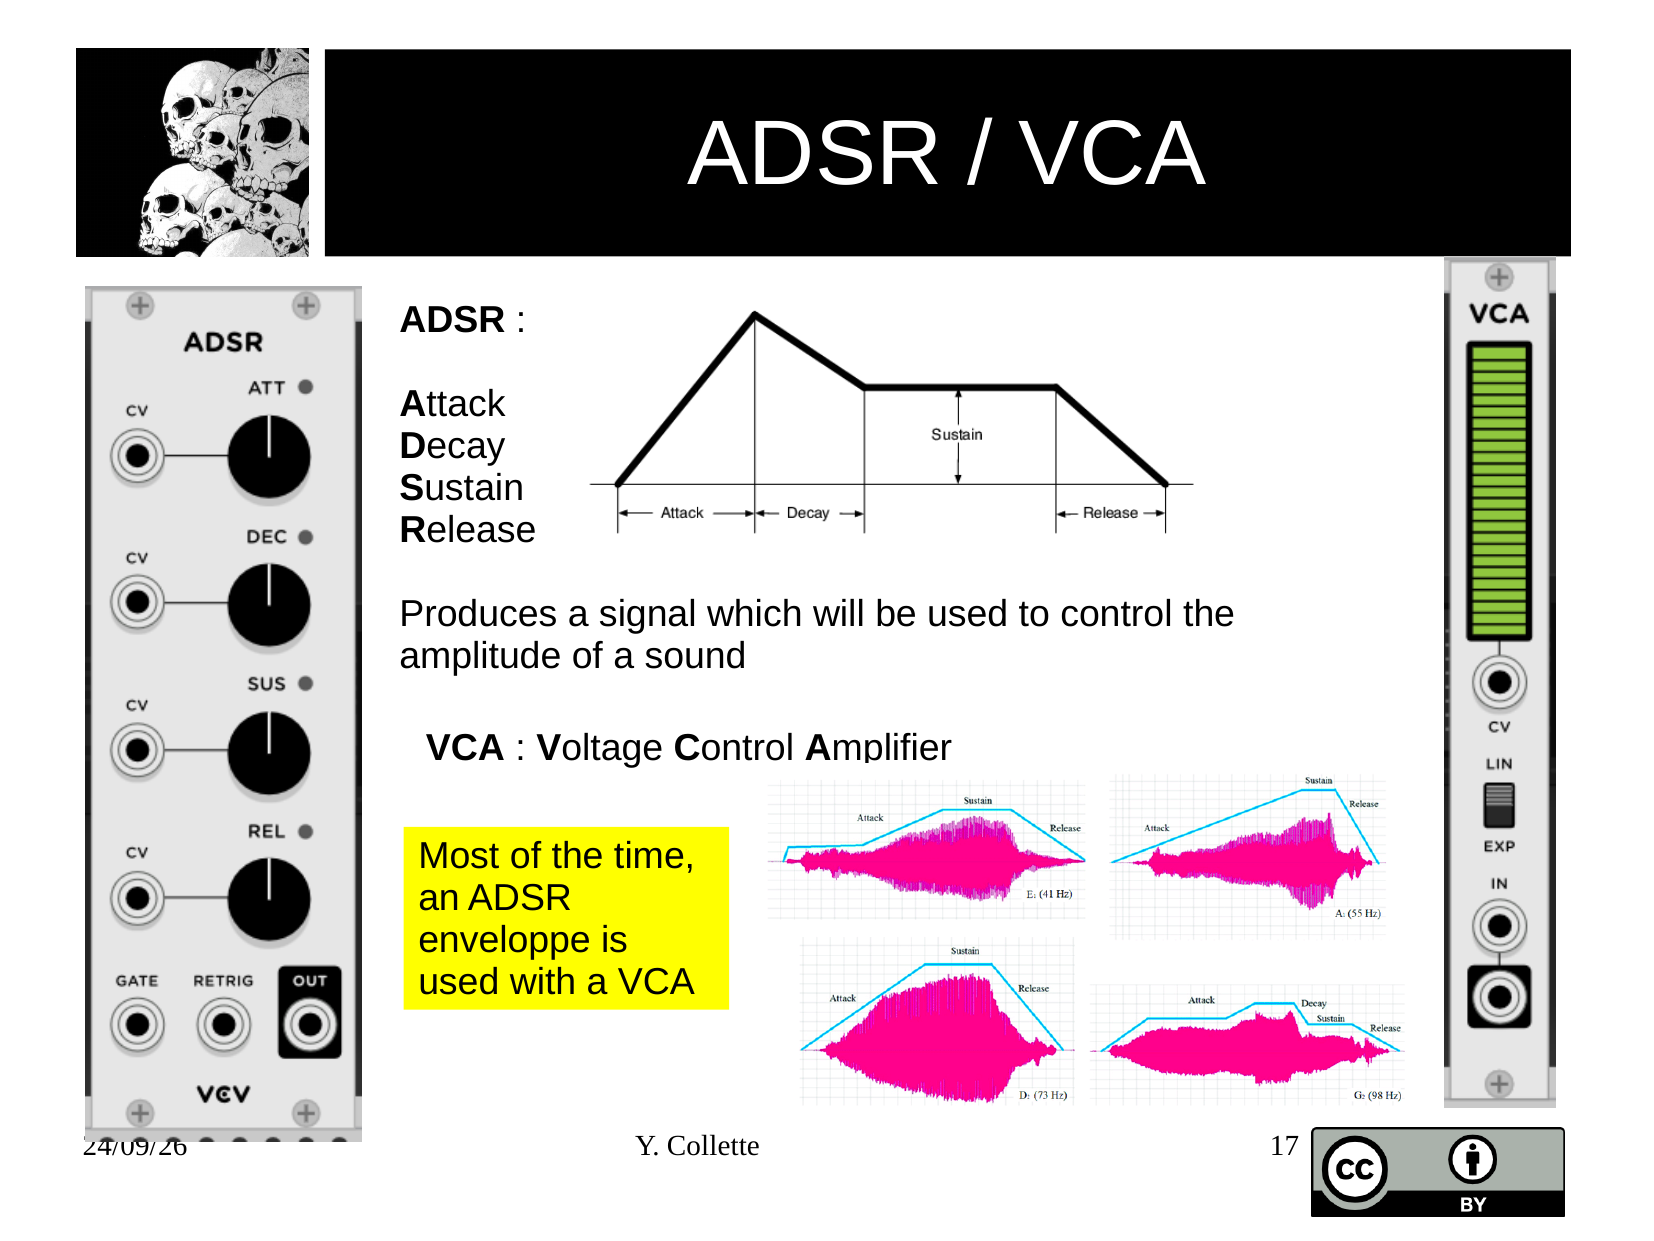

# ADSR / VCA
ADSR :
Attack
Decay
Sustain
Release
Produces a signal which will be used to control the amplitude of a sound
VCA : Voltage Control Amplifier
Most of the time, an ADSR enveloppe is used with a VCA
Y. Collette
17